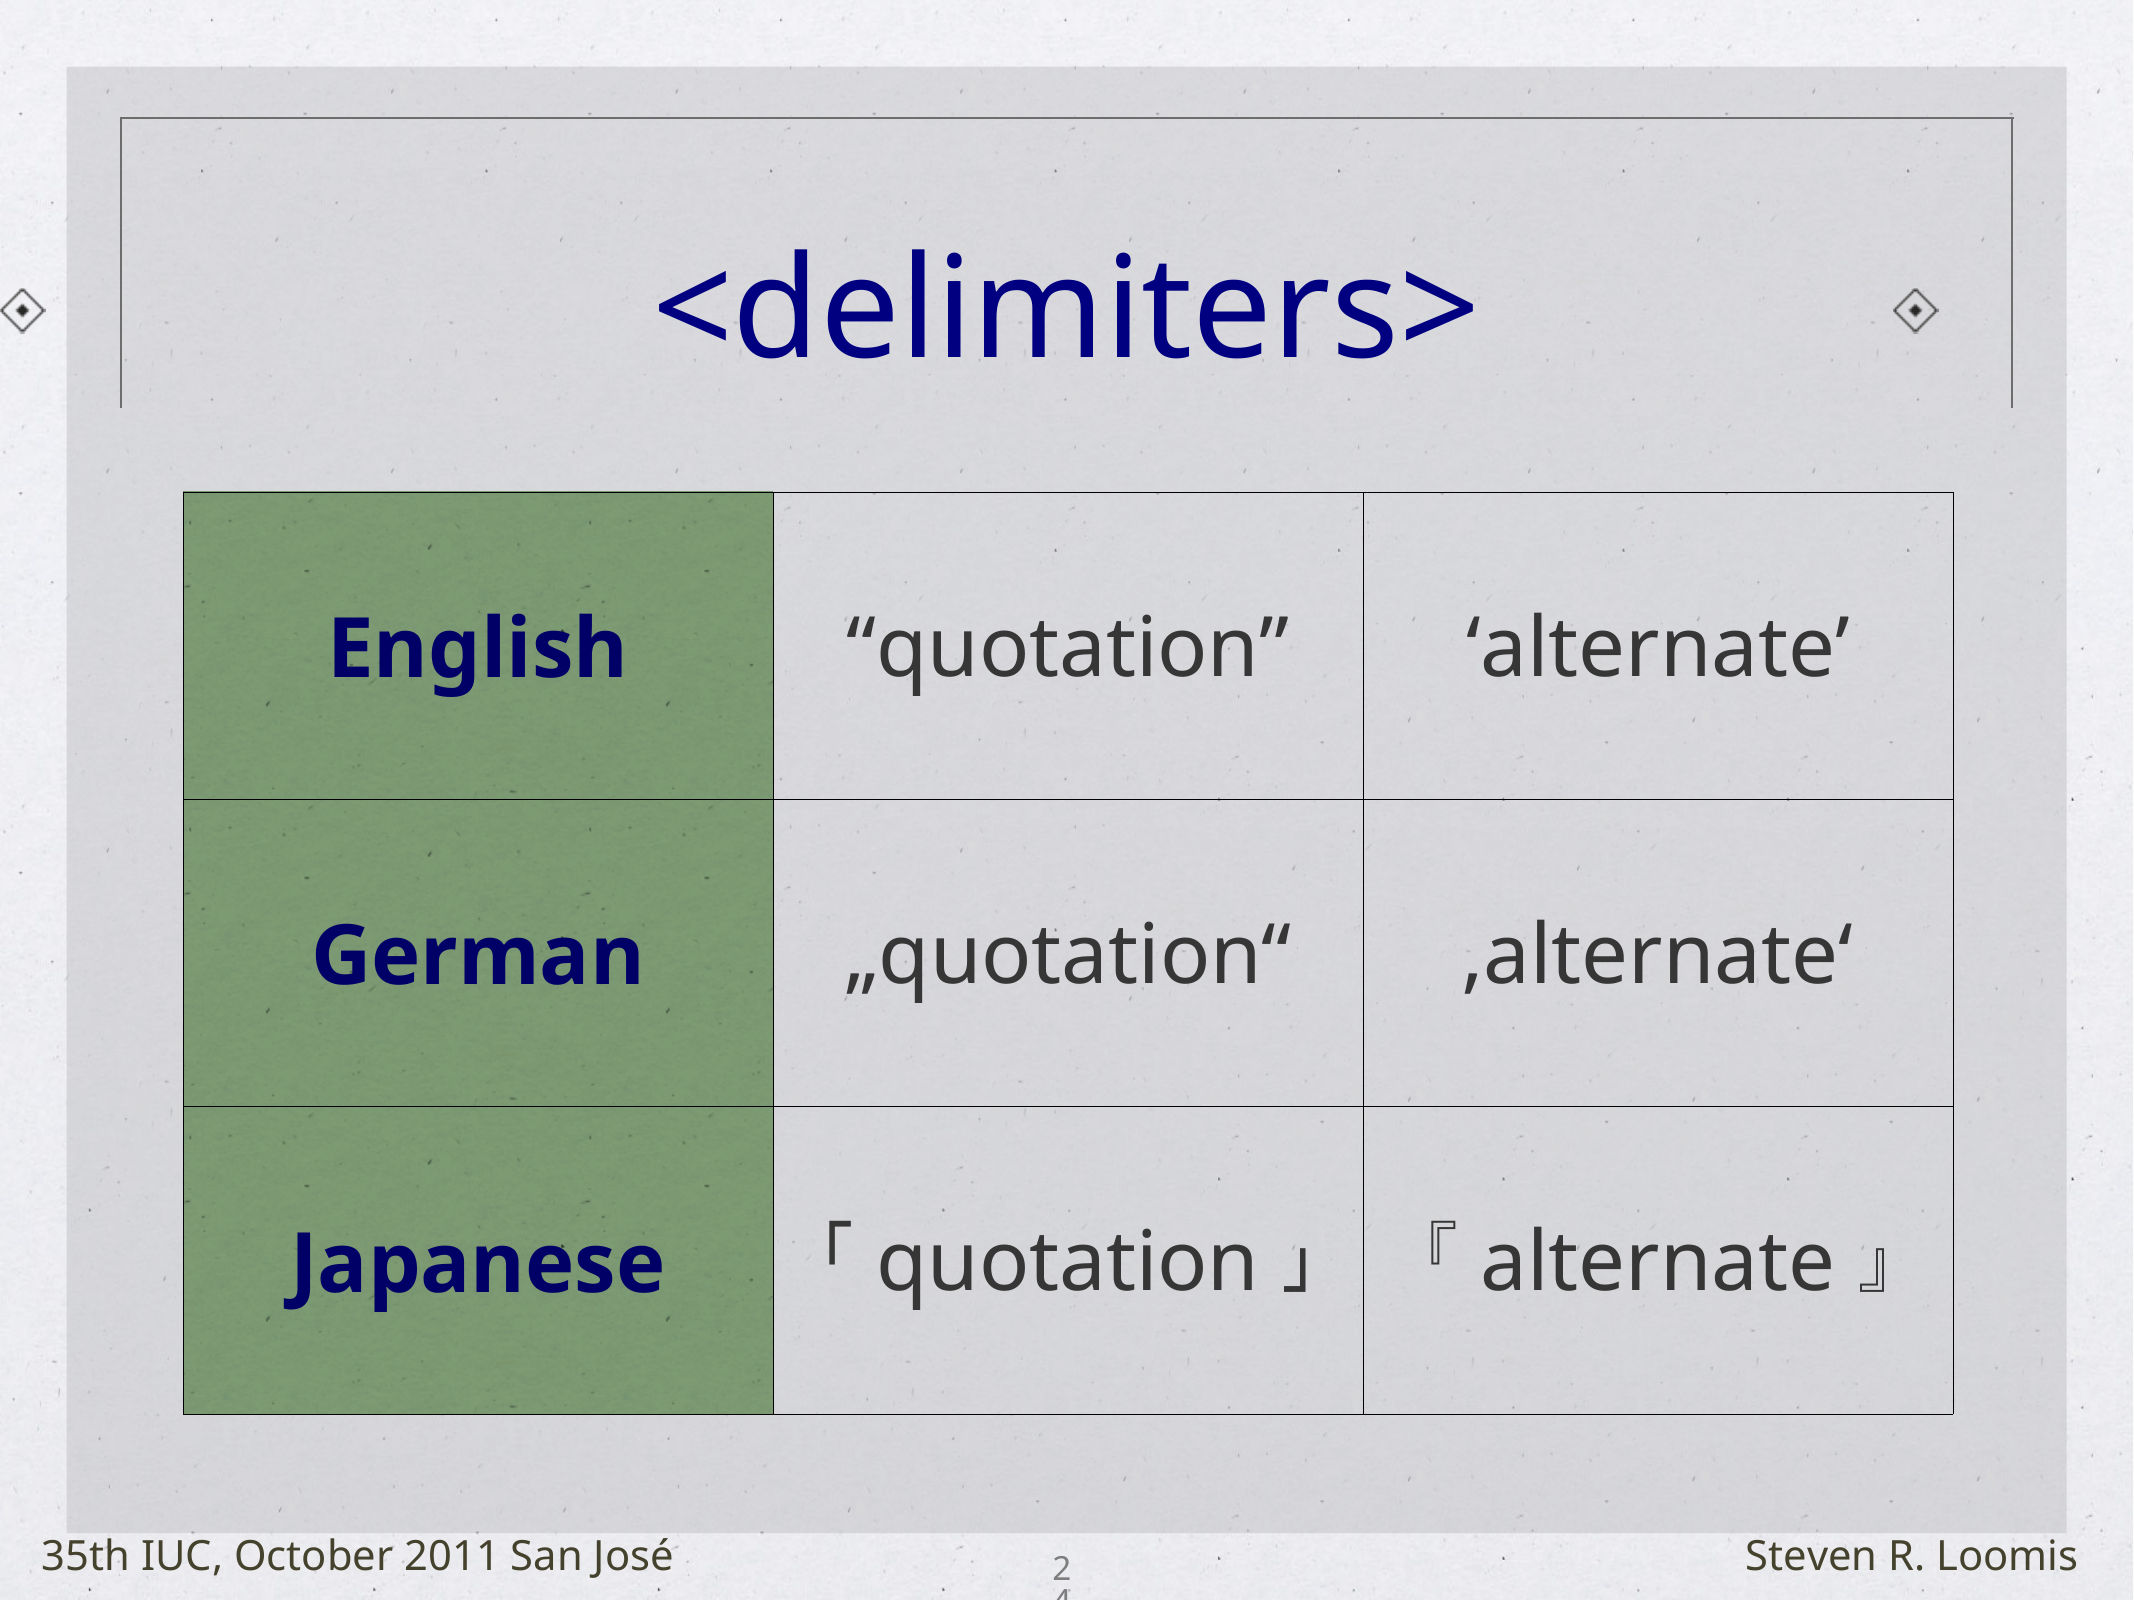

# <delimiters>
| English | “quotation” | ‘alternate’ |
| --- | --- | --- |
| German | „quotation“ | ‚alternate‘ |
| Japanese | 「quotation」 | 『alternate』 |
24